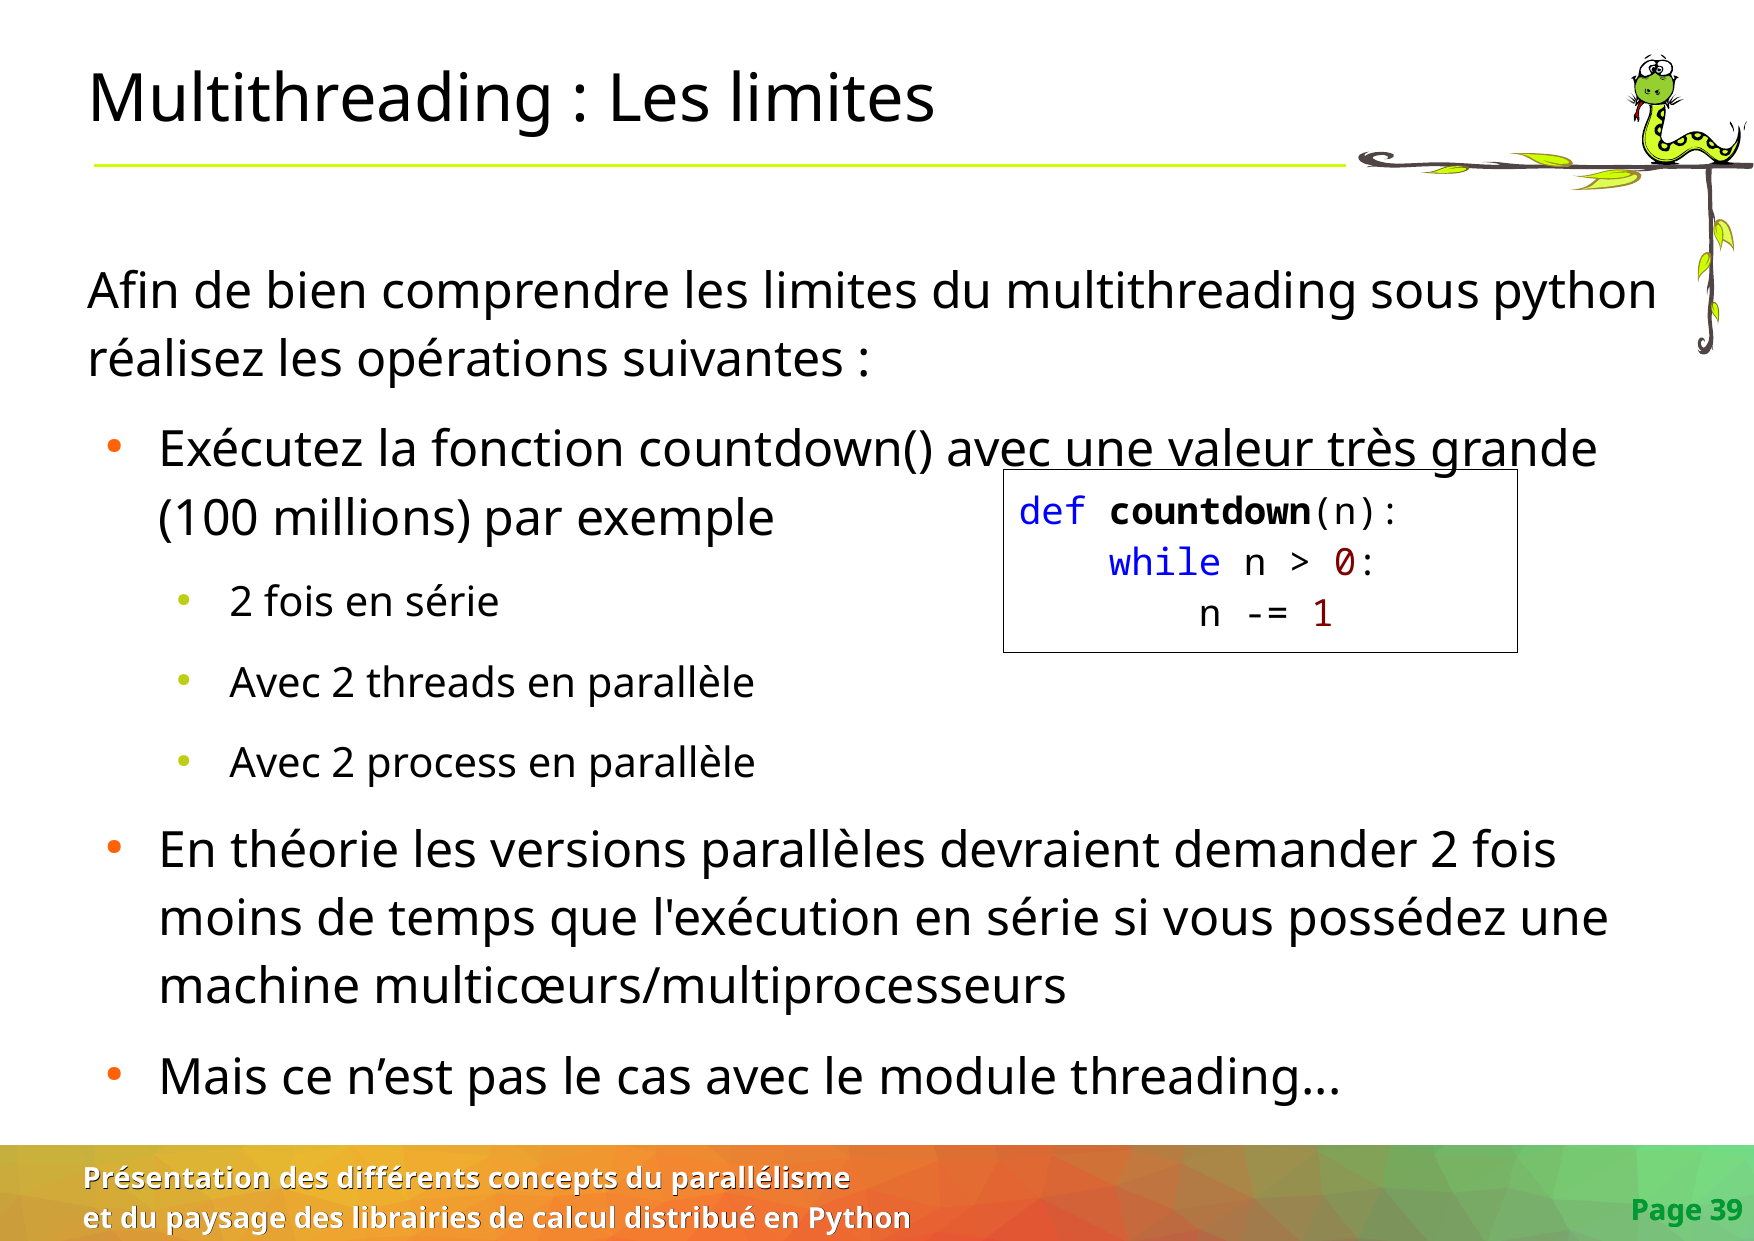

# Multithreading : Les limites
Afin de bien comprendre les limites du multithreading sous python réalisez les opérations suivantes :
Exécutez la fonction countdown() avec une valeur très grande (100 millions) par exemple
2 fois en série
Avec 2 threads en parallèle
Avec 2 process en parallèle
En théorie les versions parallèles devraient demander 2 fois moins de temps que l'exécution en série si vous possédez une machine multicœurs/multiprocesseurs
Mais ce n’est pas le cas avec le module threading...
def countdown(n):
 while n > 0:
 n -= 1
39